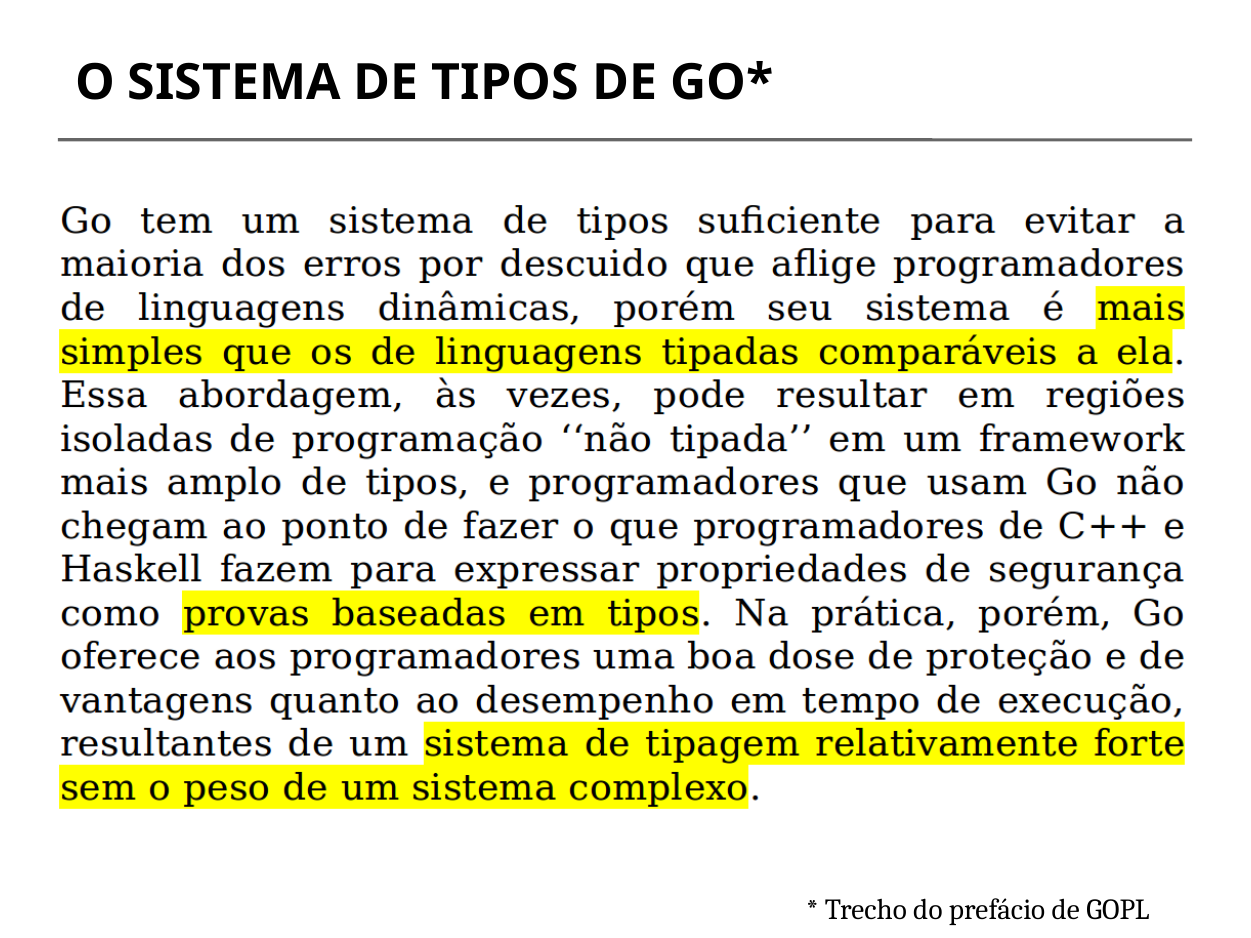

# O SISTEMA DE TIPOS DE GO*
* Trecho do prefácio de GOPL